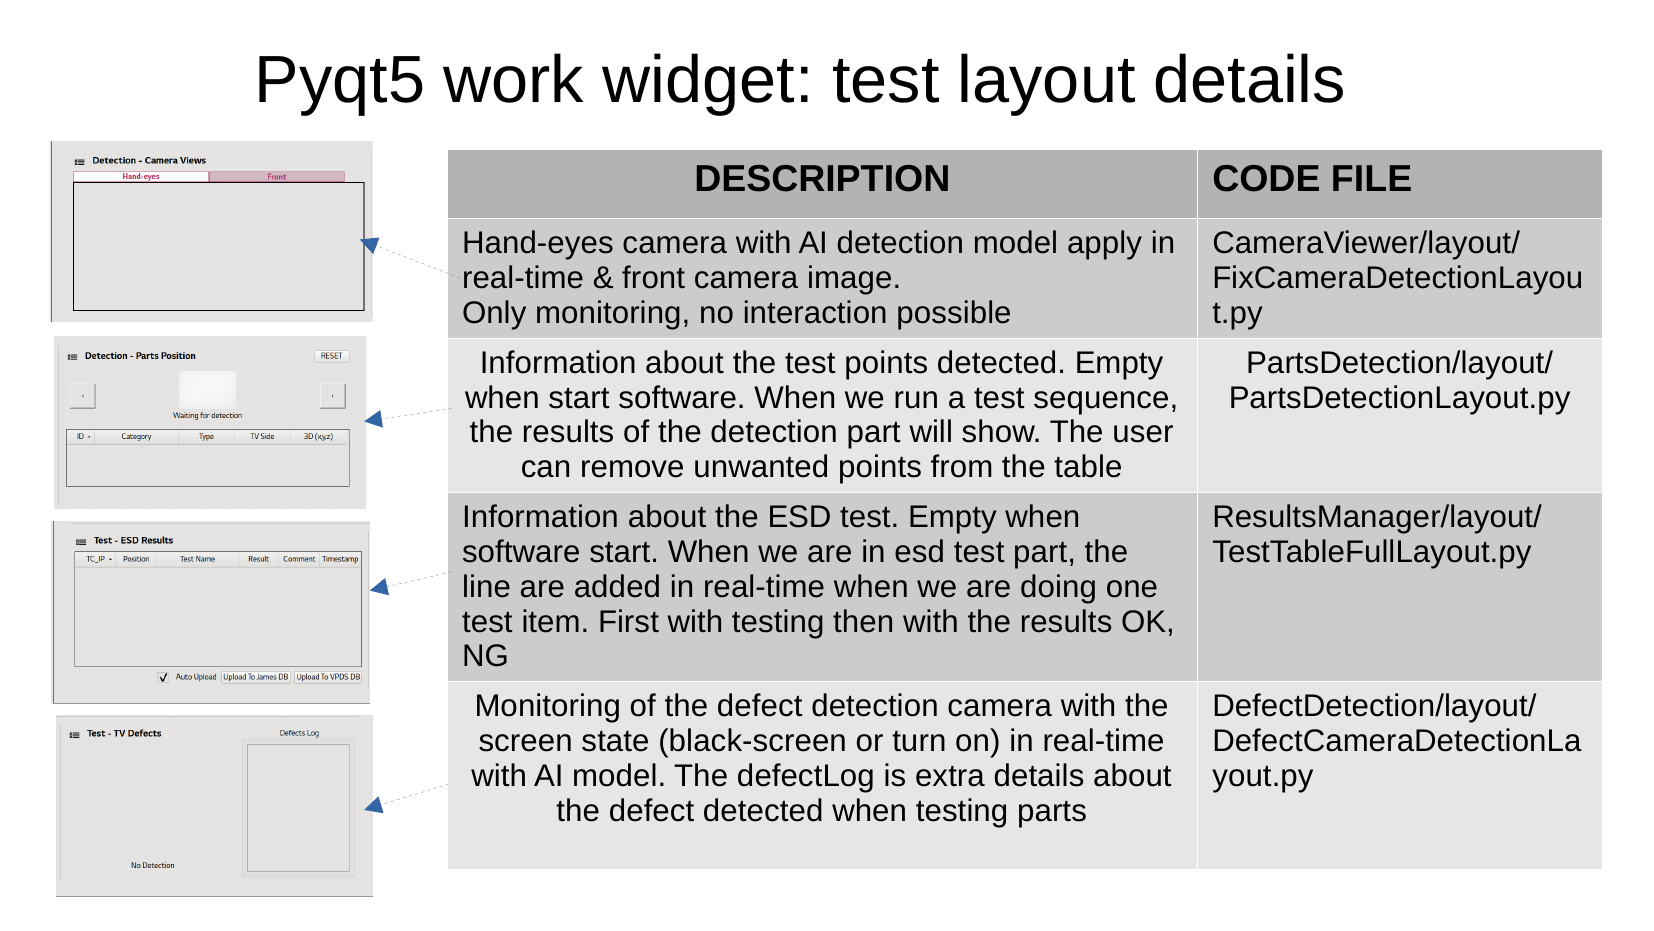

# Pyqt5 work widget: test layout details
| DESCRIPTION | CODE FILE |
| --- | --- |
| Hand-eyes camera with AI detection model apply in real-time & front camera image. Only monitoring, no interaction possible | CameraViewer/layout/FixCameraDetectionLayout.py |
| Information about the test points detected. Empty when start software. When we run a test sequence, the results of the detection part will show. The user can remove unwanted points from the table | PartsDetection/layout/PartsDetectionLayout.py |
| Information about the ESD test. Empty when software start. When we are in esd test part, the line are added in real-time when we are doing one test item. First with testing then with the results OK, NG | ResultsManager/layout/TestTableFullLayout.py |
| Monitoring of the defect detection camera with the screen state (black-screen or turn on) in real-time with AI model. The defectLog is extra details about the defect detected when testing parts | DefectDetection/layout/DefectCameraDetectionLayout.py |